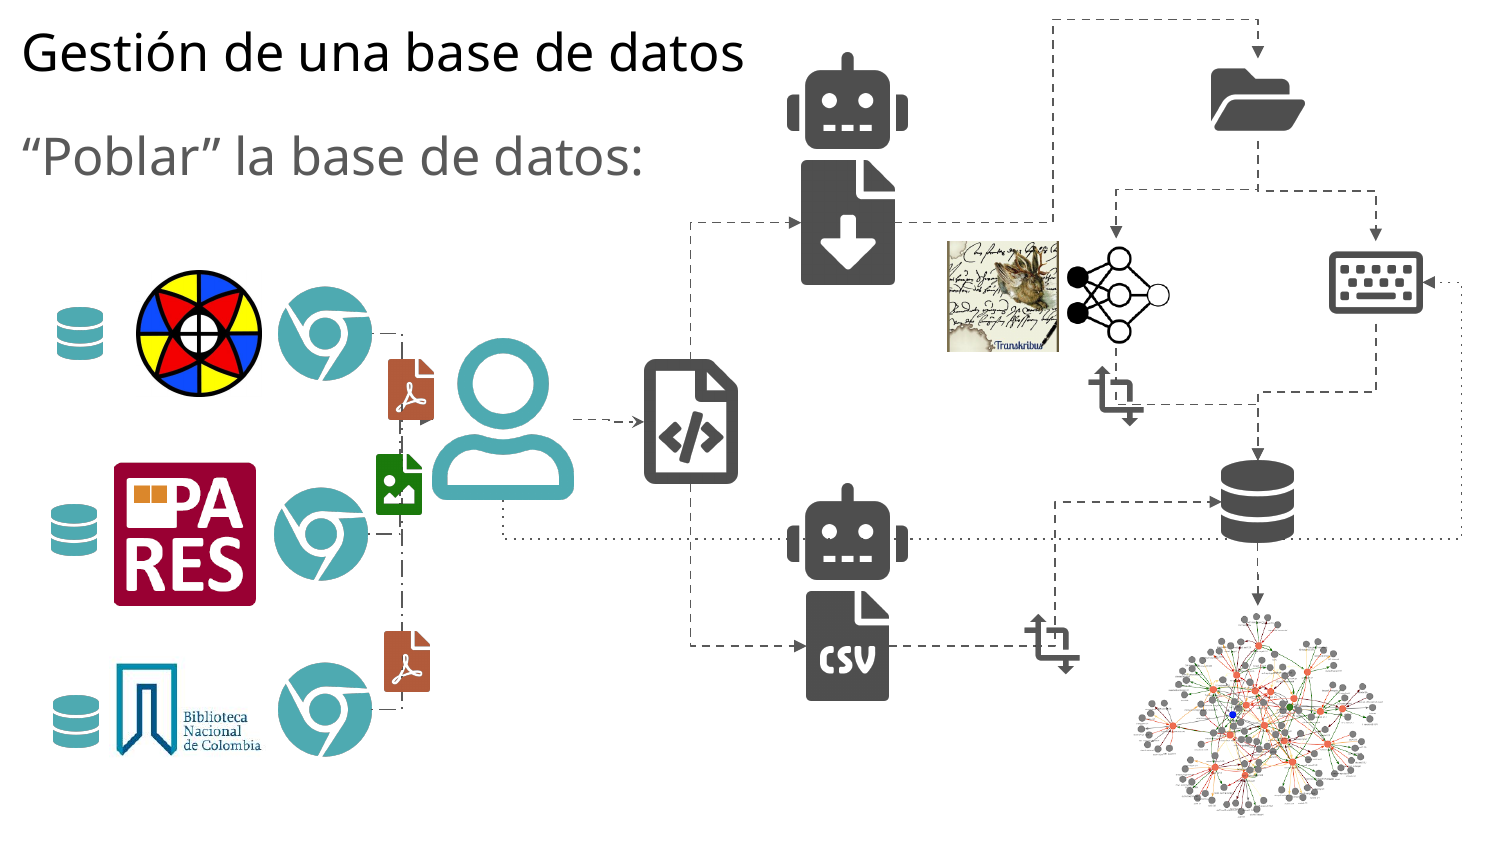

# Gestión de una base de datos
“Poblar” la base de datos: